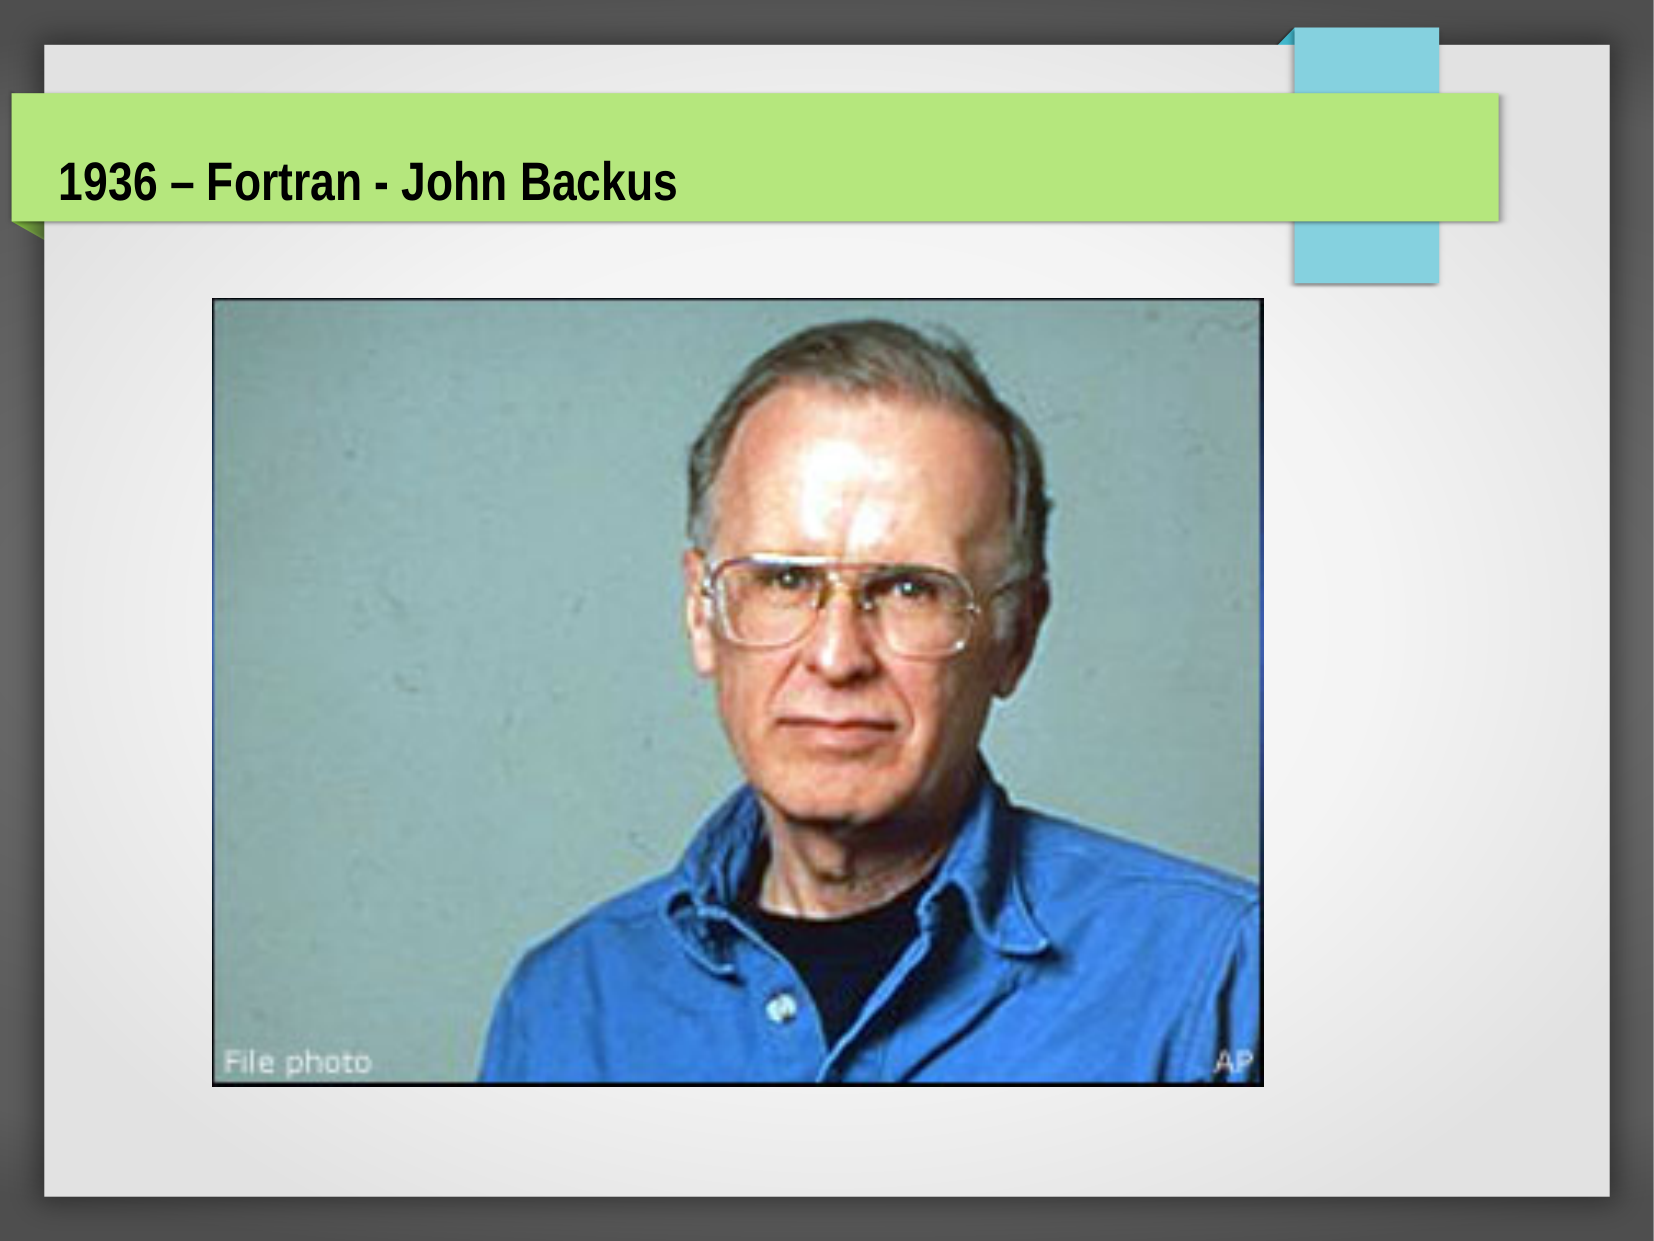

# 1936 – Fortran - John Backus